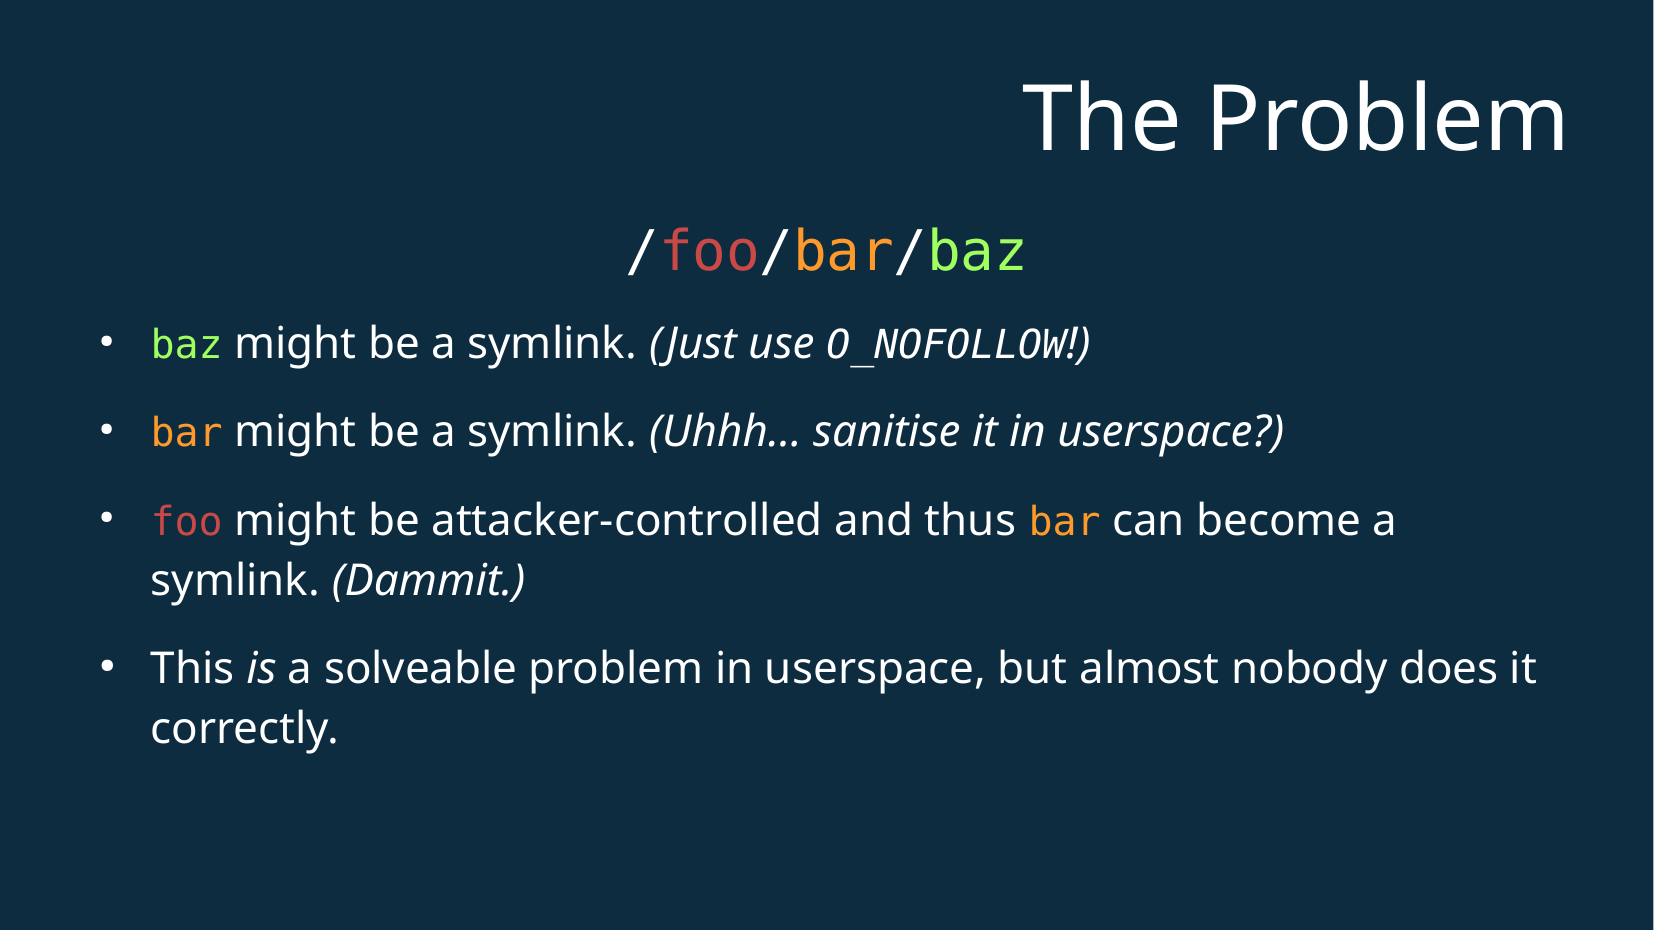

# The Problem
/foo/bar/baz
baz might be a symlink. (Just use O_NOFOLLOW!)
bar might be a symlink. (Uhhh… sanitise it in userspace?)
foo might be attacker-controlled and thus bar can become a symlink. (Dammit.)
This is a solveable problem in userspace, but almost nobody does it correctly.